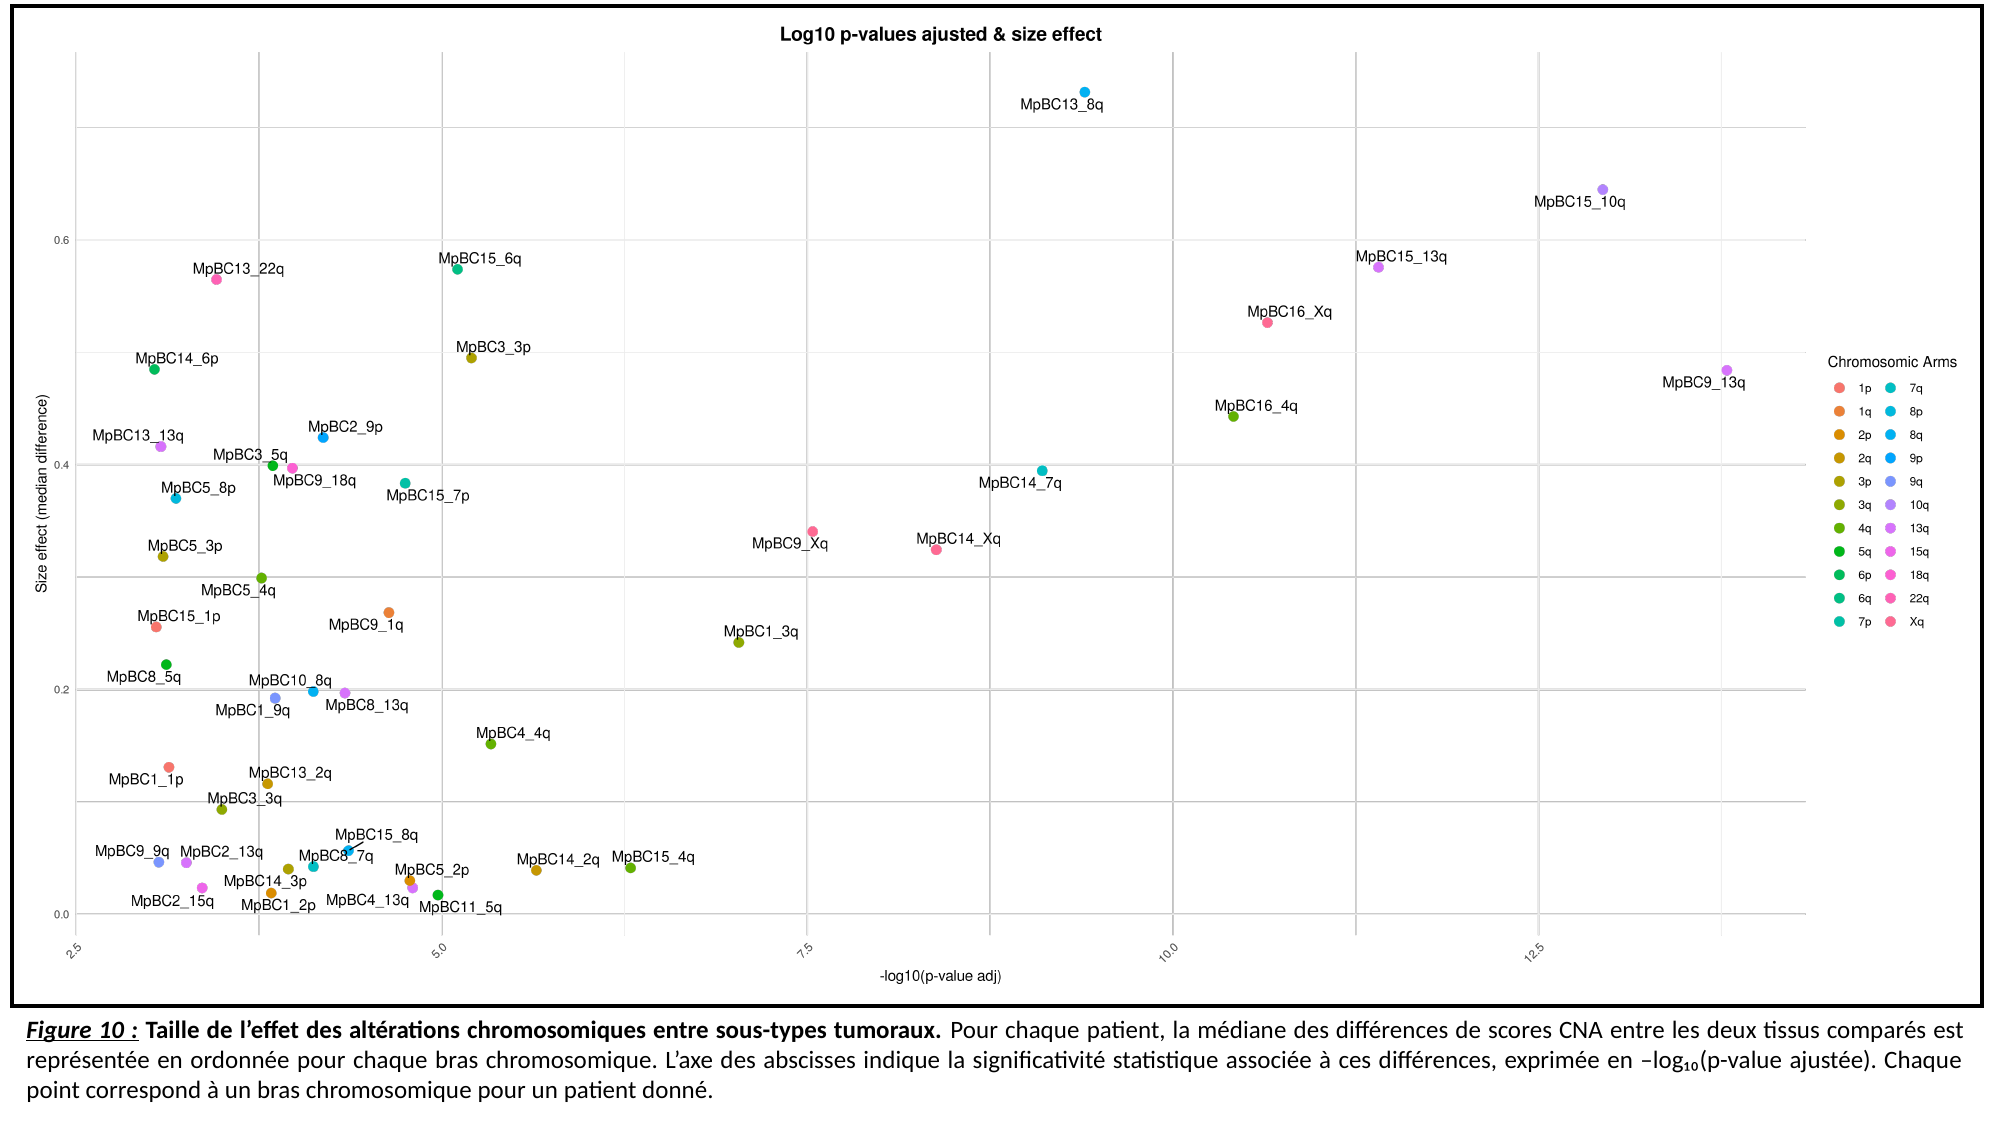

Figure 10 : Taille de l’effet des altérations chromosomiques entre sous-types tumoraux. Pour chaque patient, la médiane des différences de scores CNA entre les deux tissus comparés est représentée en ordonnée pour chaque bras chromosomique. L’axe des abscisses indique la significativité statistique associée à ces différences, exprimée en –log₁₀(p-value ajustée). Chaque point correspond à un bras chromosomique pour un patient donné.